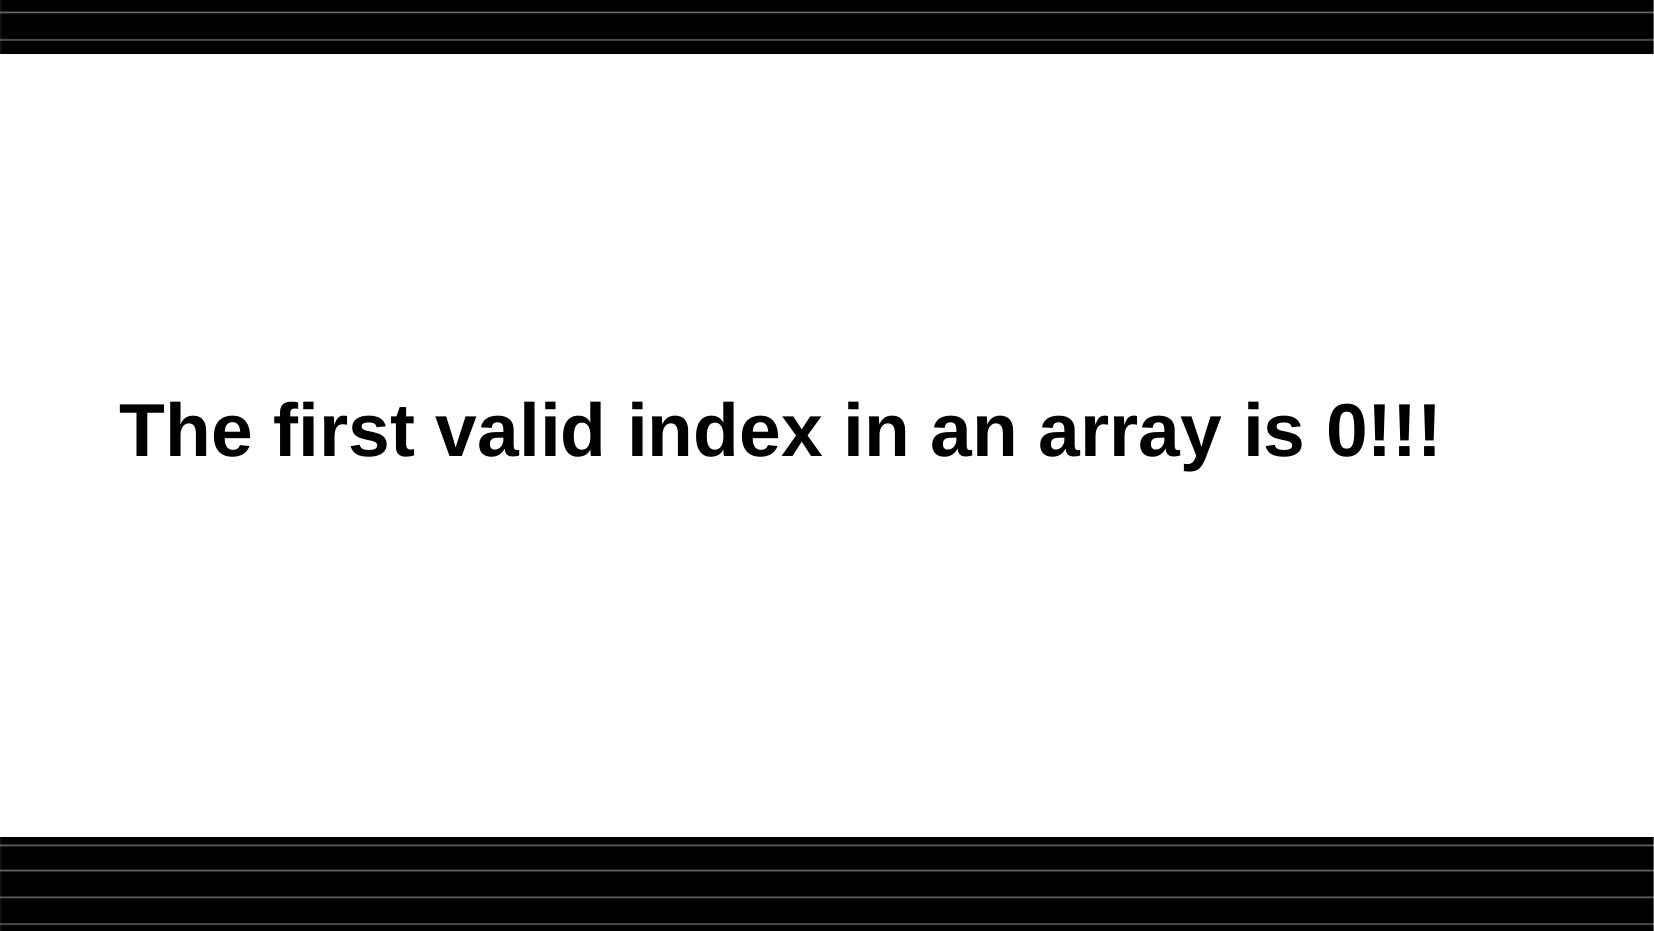

The first valid index in an array is 0!!!